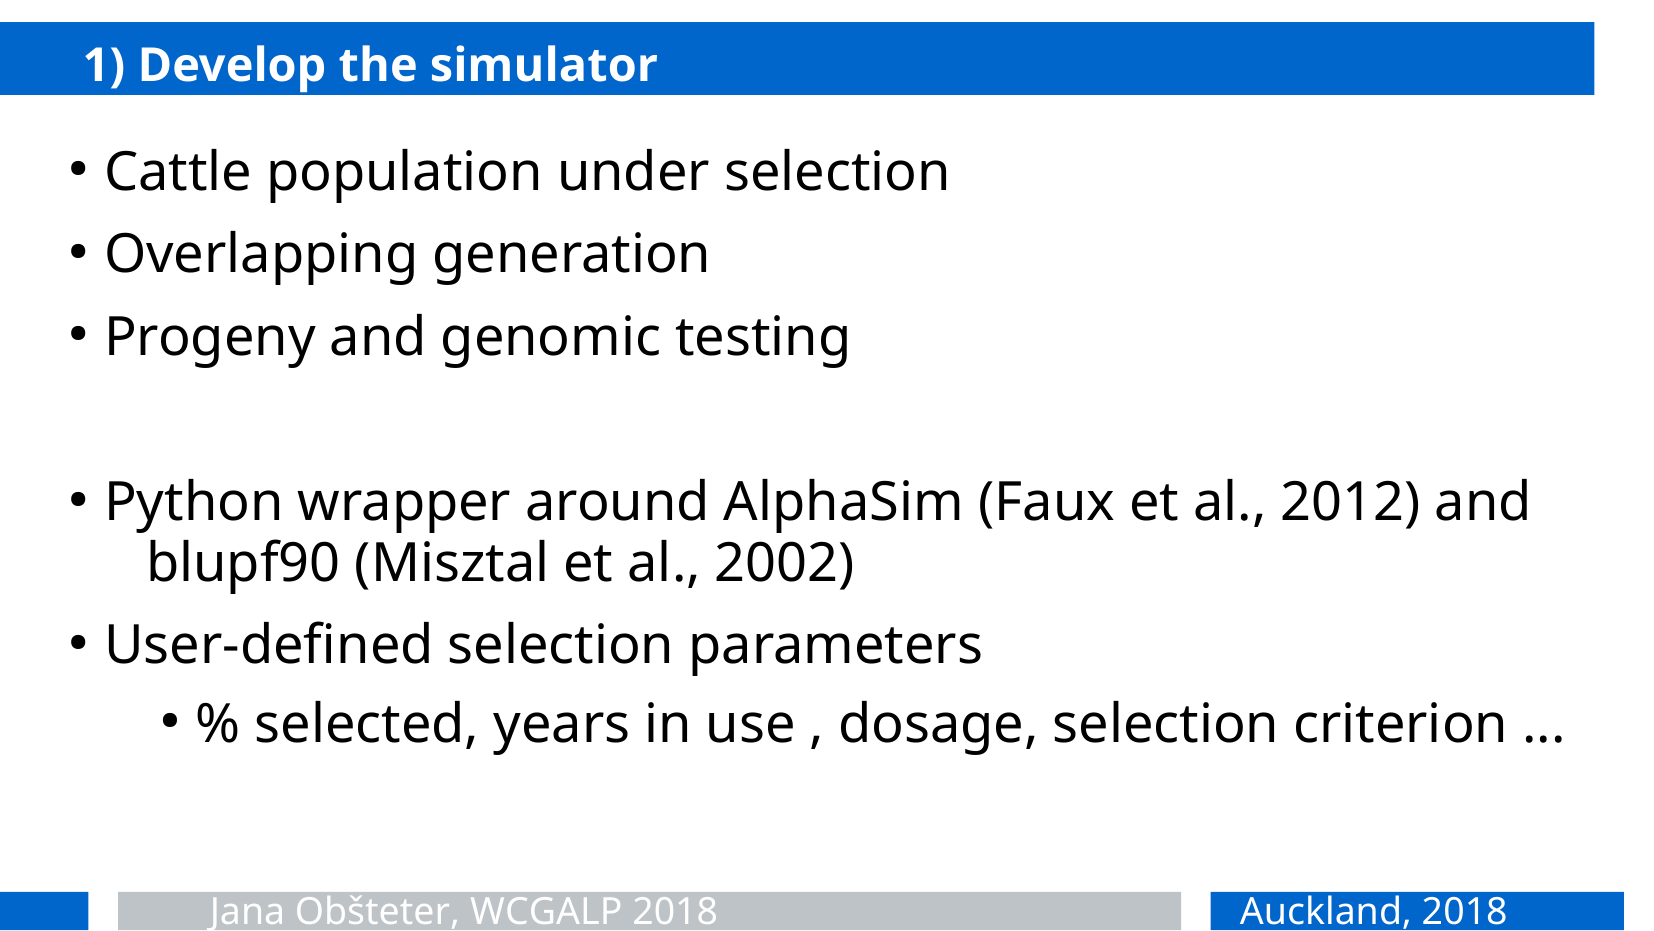

# 1) Develop the simulator
Cattle population under selection
Overlapping generation
Progeny and genomic testing
Python wrapper around AlphaSim (Faux et al., 2012) and blupf90 (Misztal et al., 2002)
User-defined selection parameters
% selected, years in use , dosage, selection criterion ...